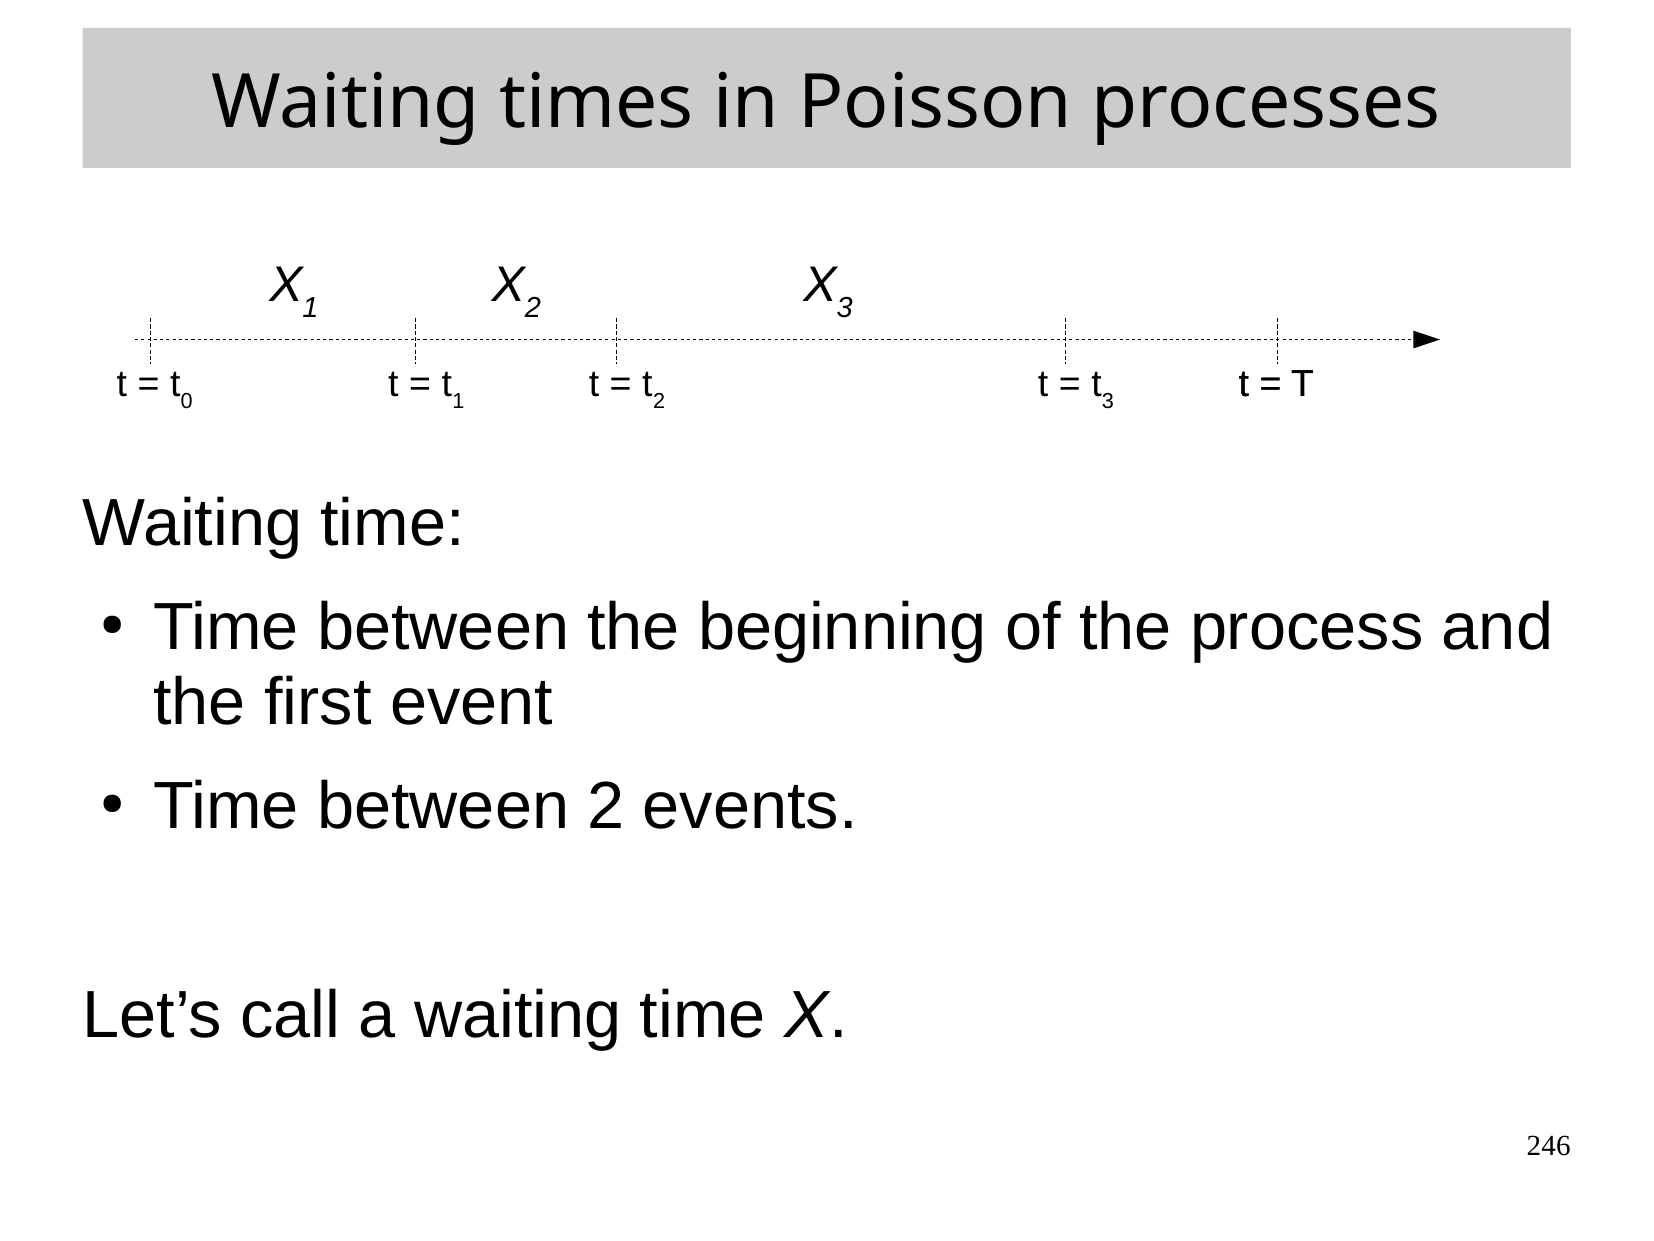

Waiting times in Poisson processes
X1
X2
X3
t = t0
t = t1
t = t2
t = t3
t = T
t = T
# Waiting time:
Time between the beginning of the process and the first event
Time between 2 events.
Let’s call a waiting time X.
246